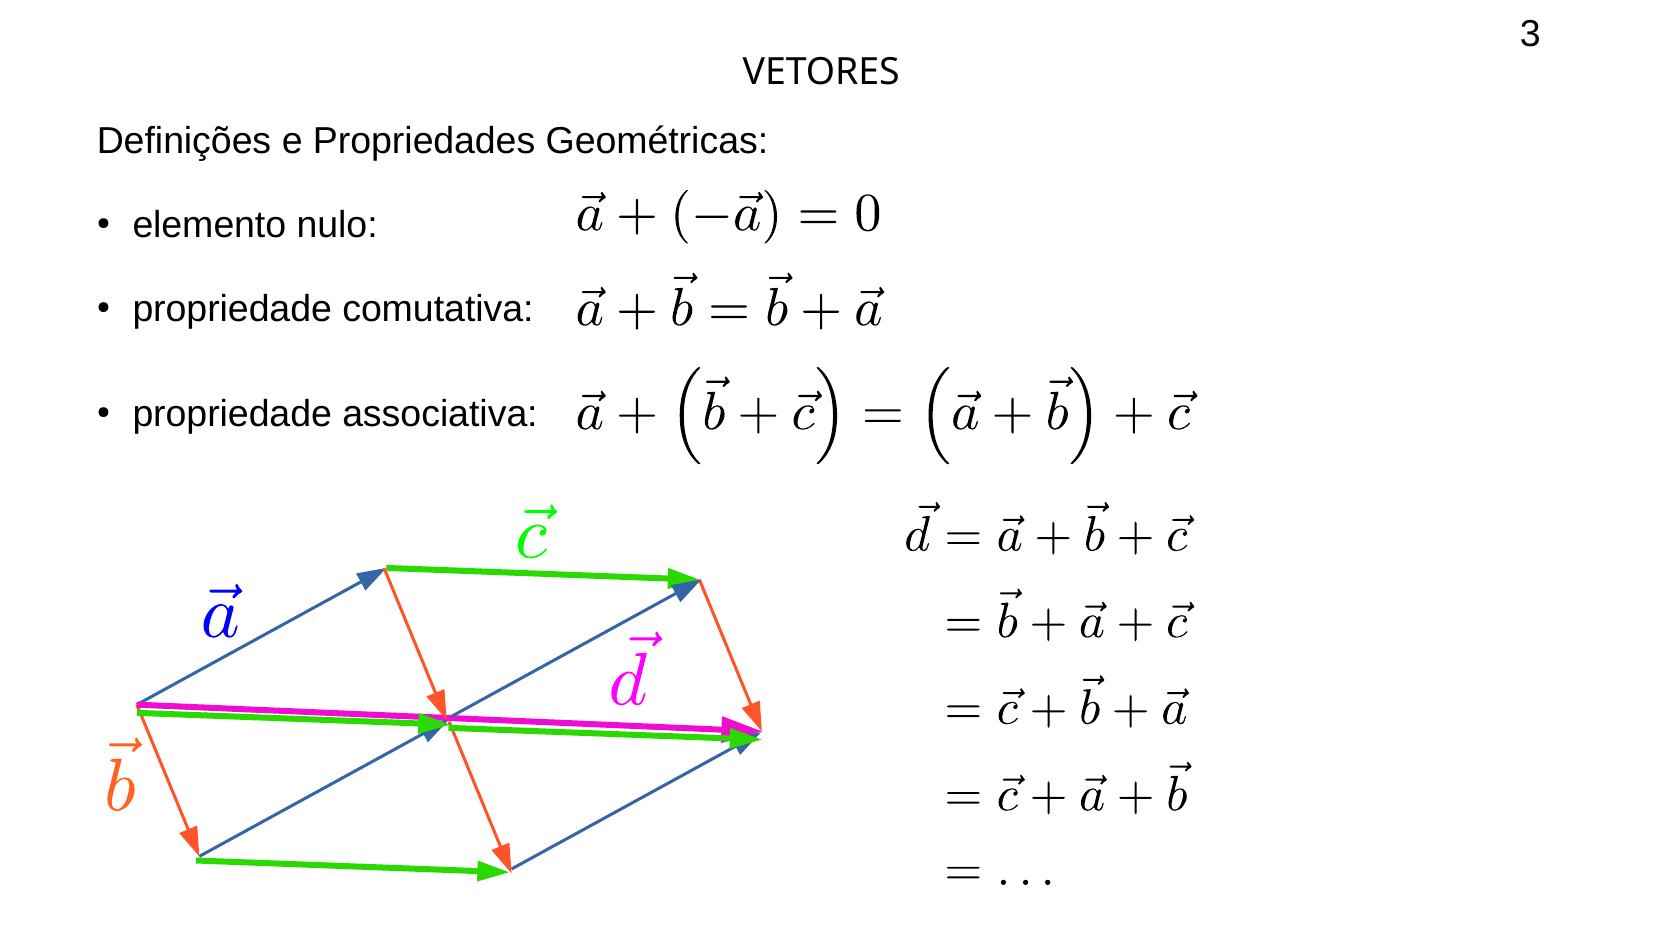

VETORES
Definições e Propriedades Geométricas:
elemento nulo:
propriedade comutativa:
propriedade associativa: